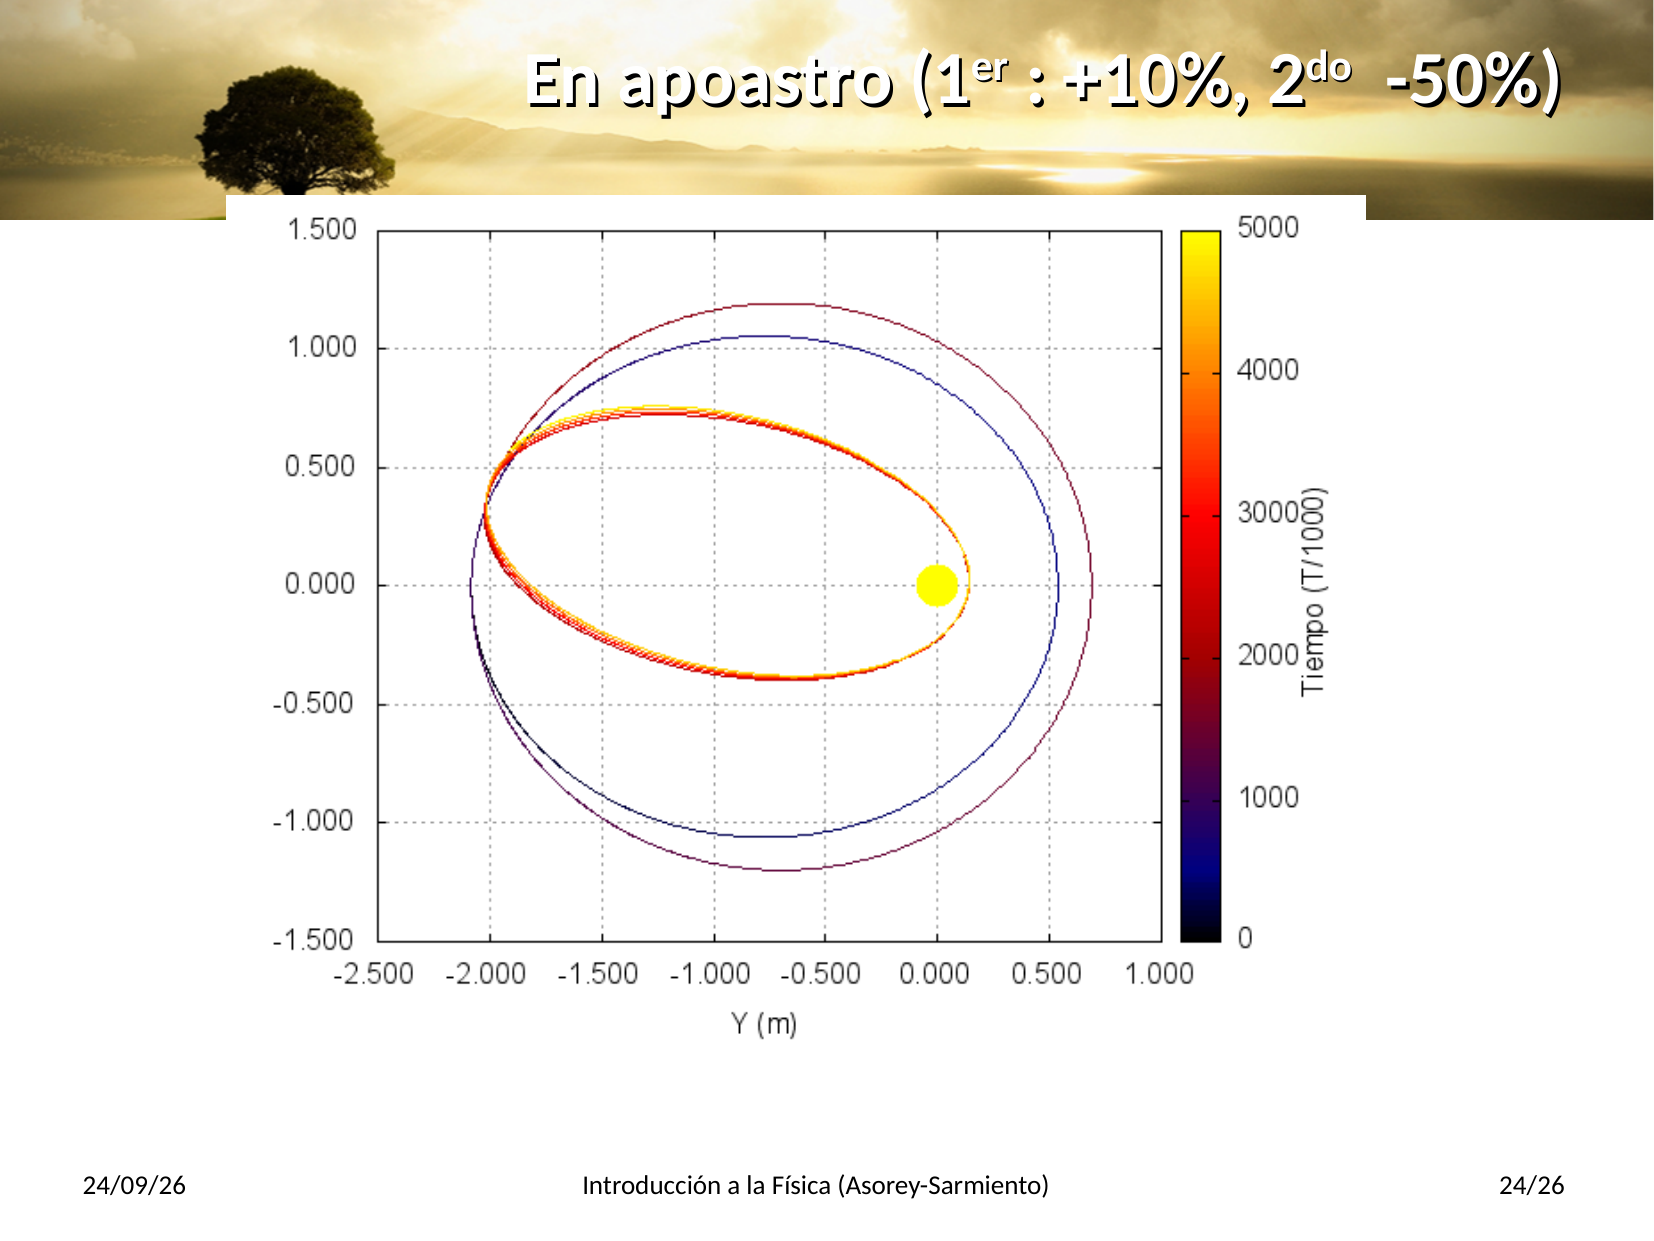

# En apoastro (1er : +10%, 2do -50%)
Introducción a la Física (Asorey-Sarmiento)
24